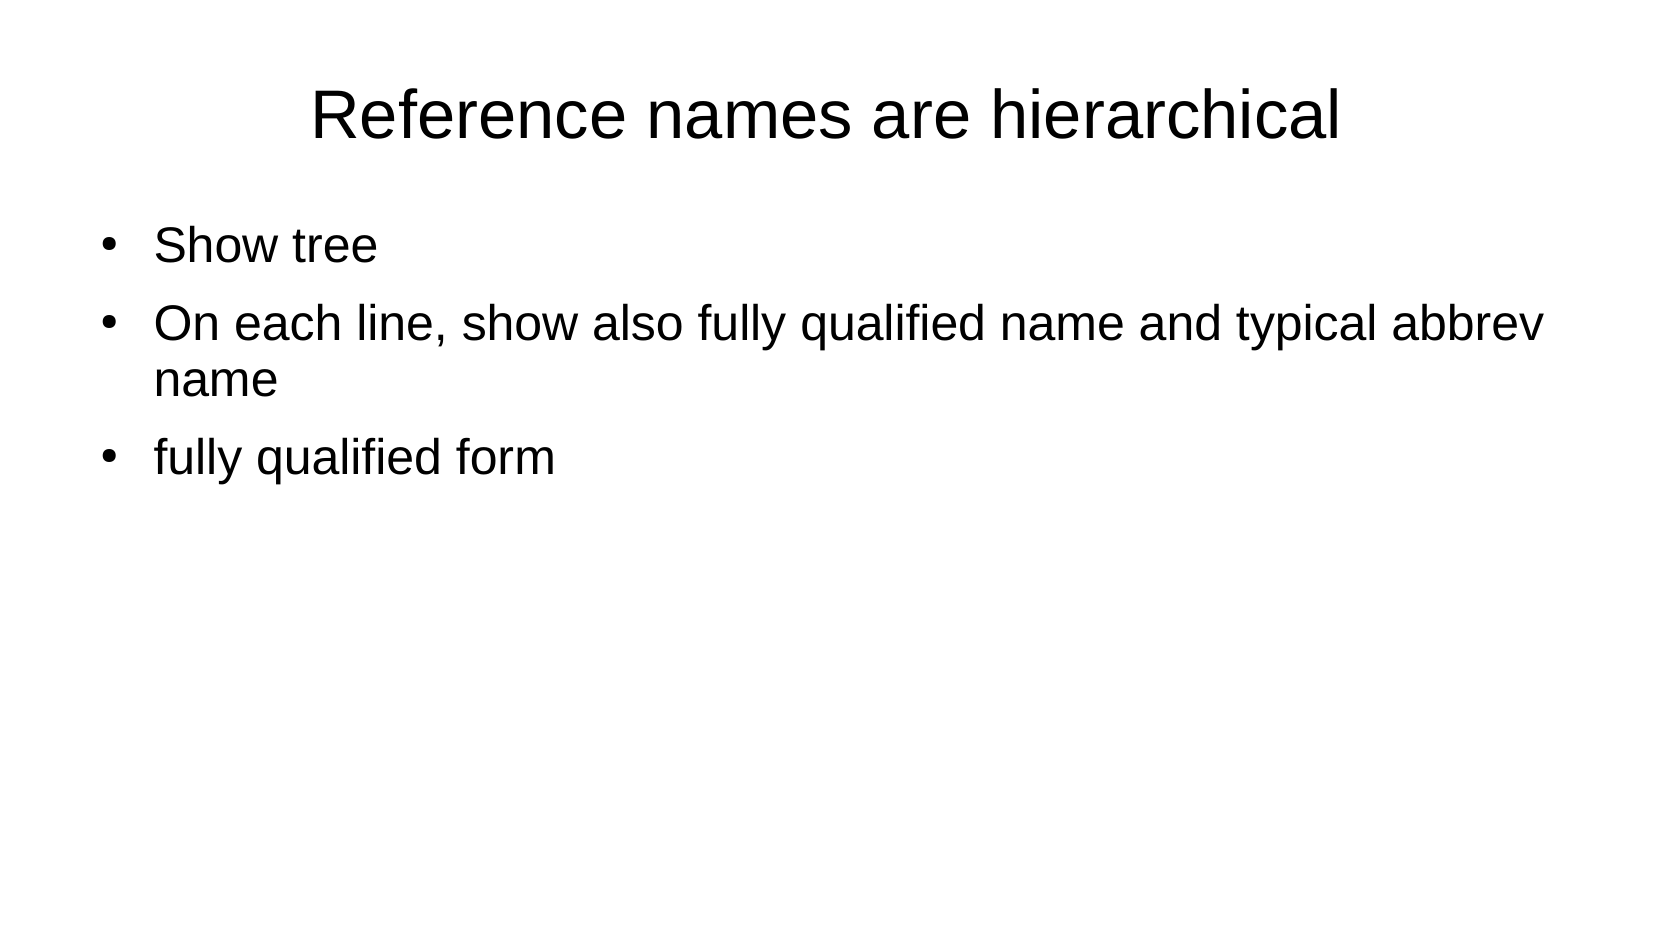

# Reference names are hierarchical
Show tree
On each line, show also fully qualified name and typical abbrev name
fully qualified form